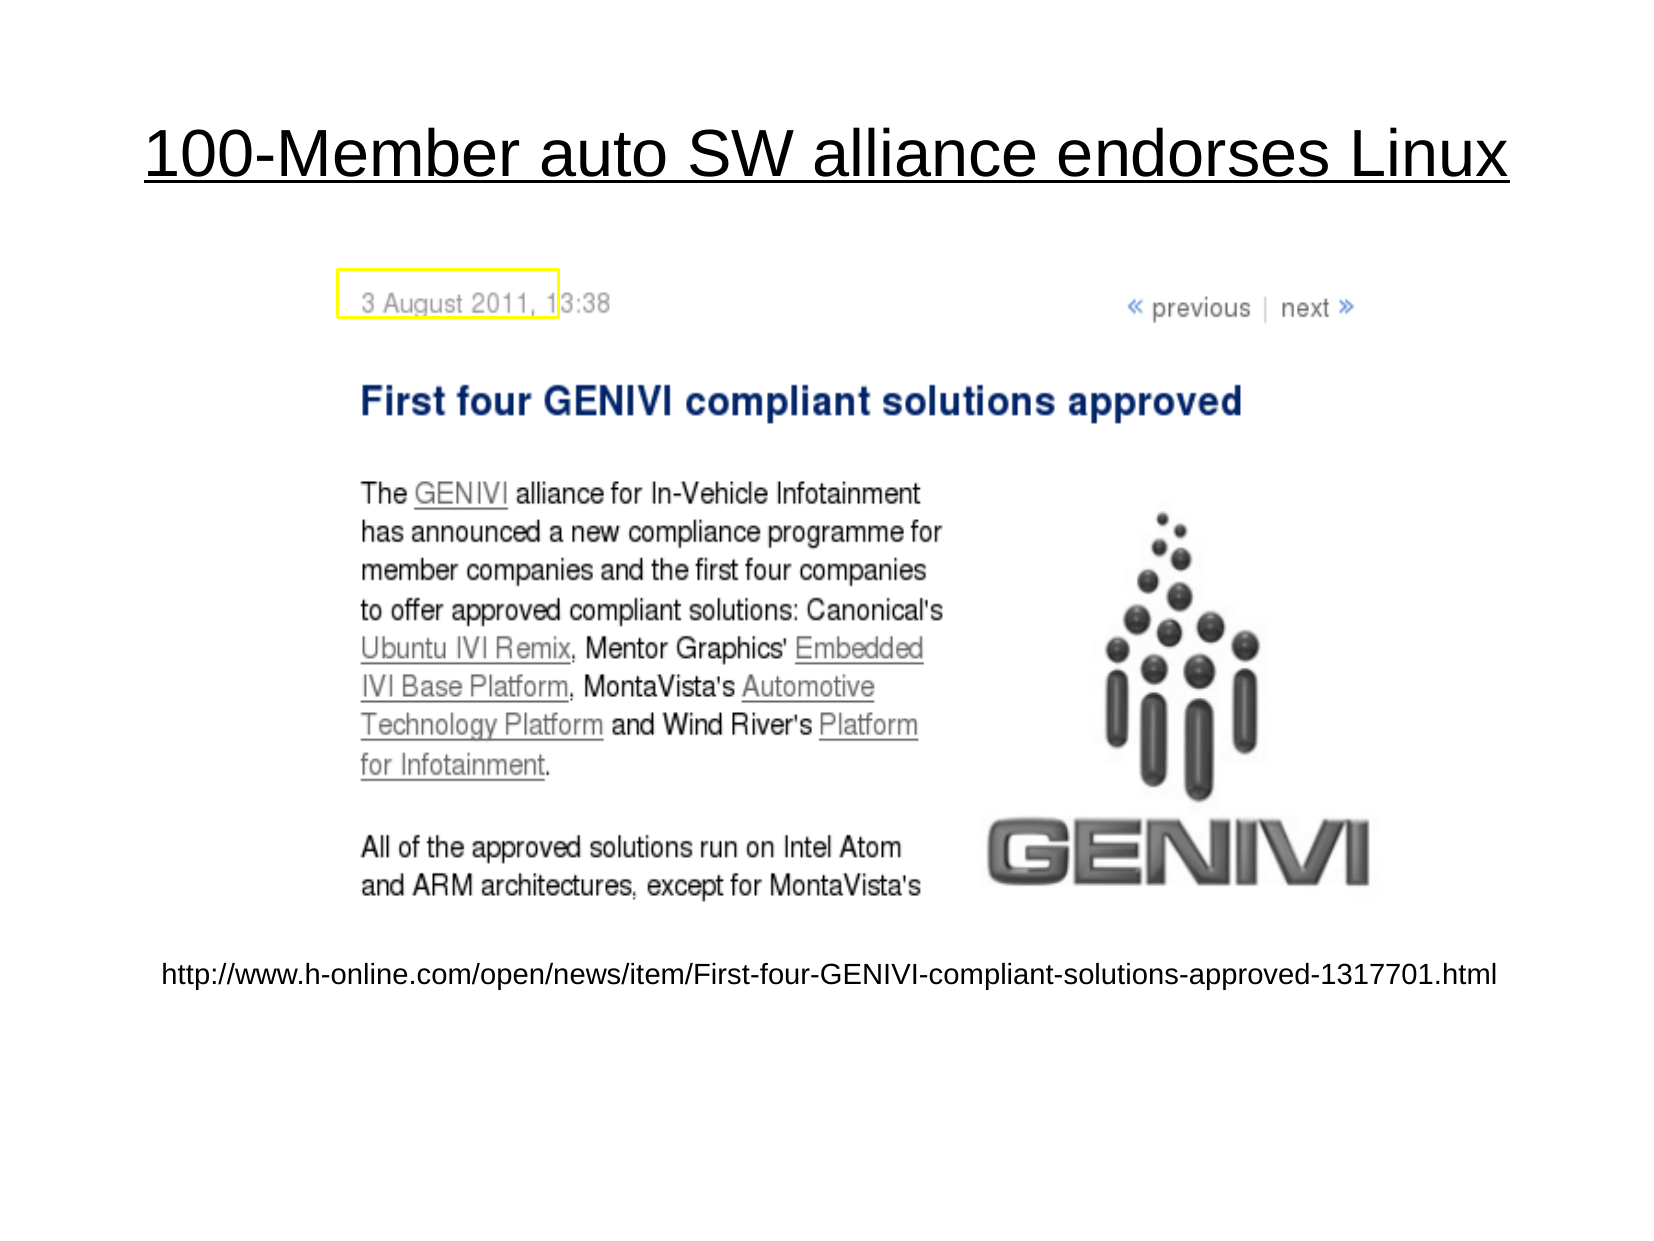

# 100-Member auto SW alliance endorses Linux
http://www.h-online.com/open/news/item/First-four-GENIVI-compliant-solutions-approved-1317701.html